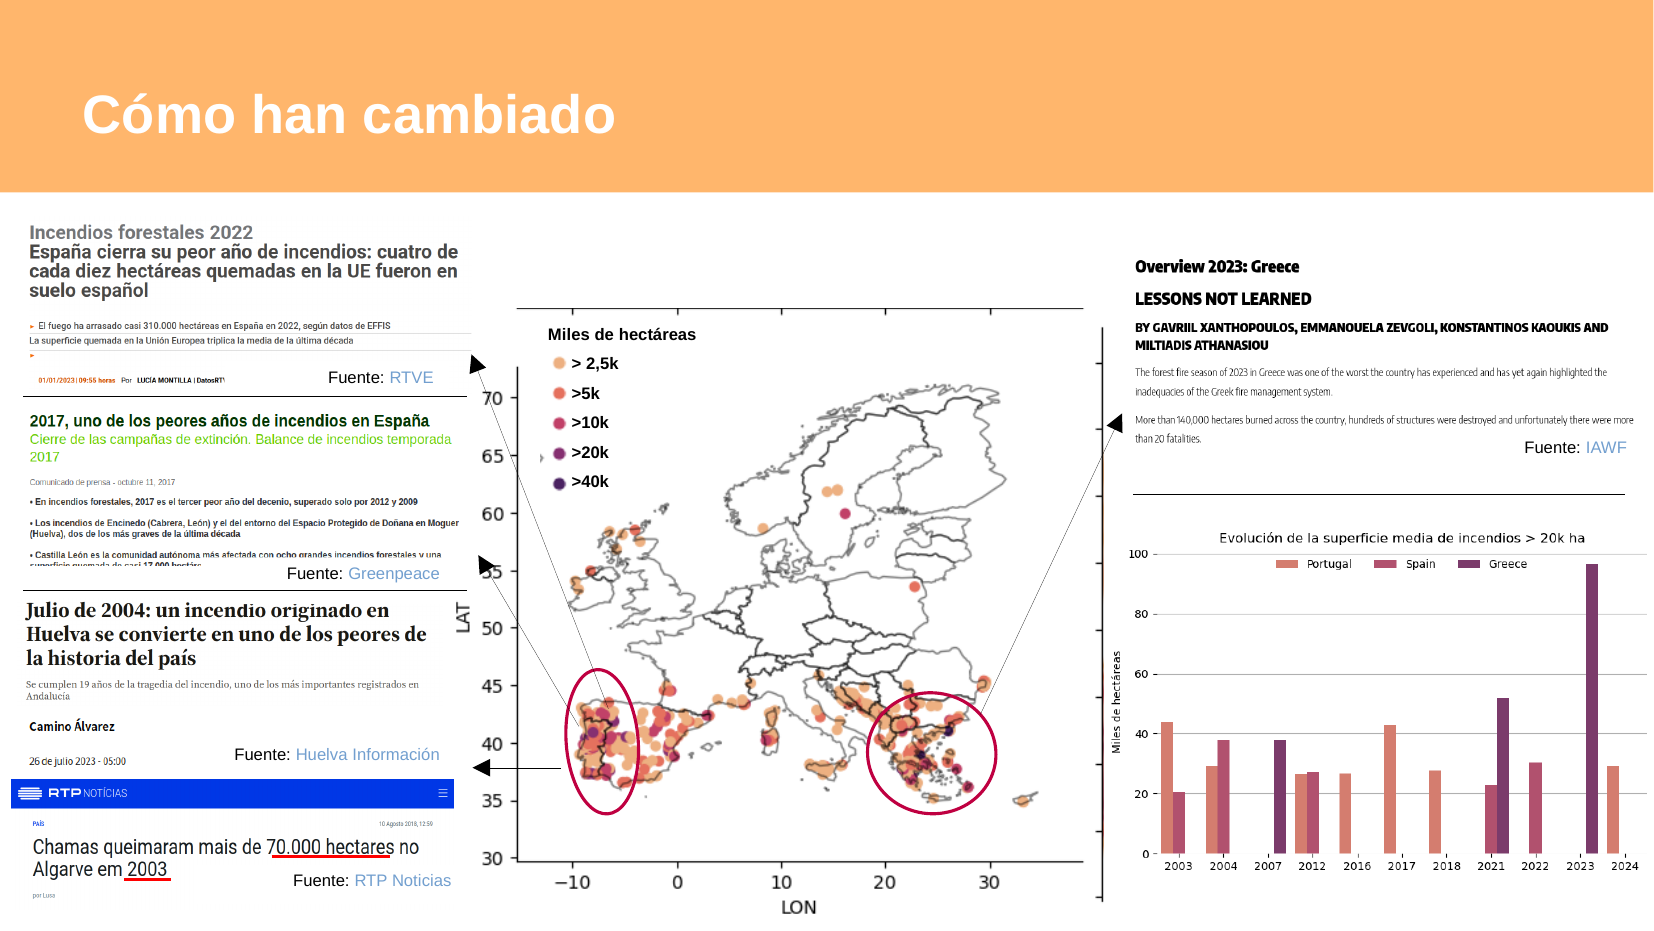

# Cómo han cambiado
Fuente: RTVE
Fuente: IAWF
Miles de hectáreas
 > 2,5k
 >5k
 >10k
 >20k
 >40k
Fuente: Greenpeace
Fuente: Huelva Información
Fuente: RTP Noticias